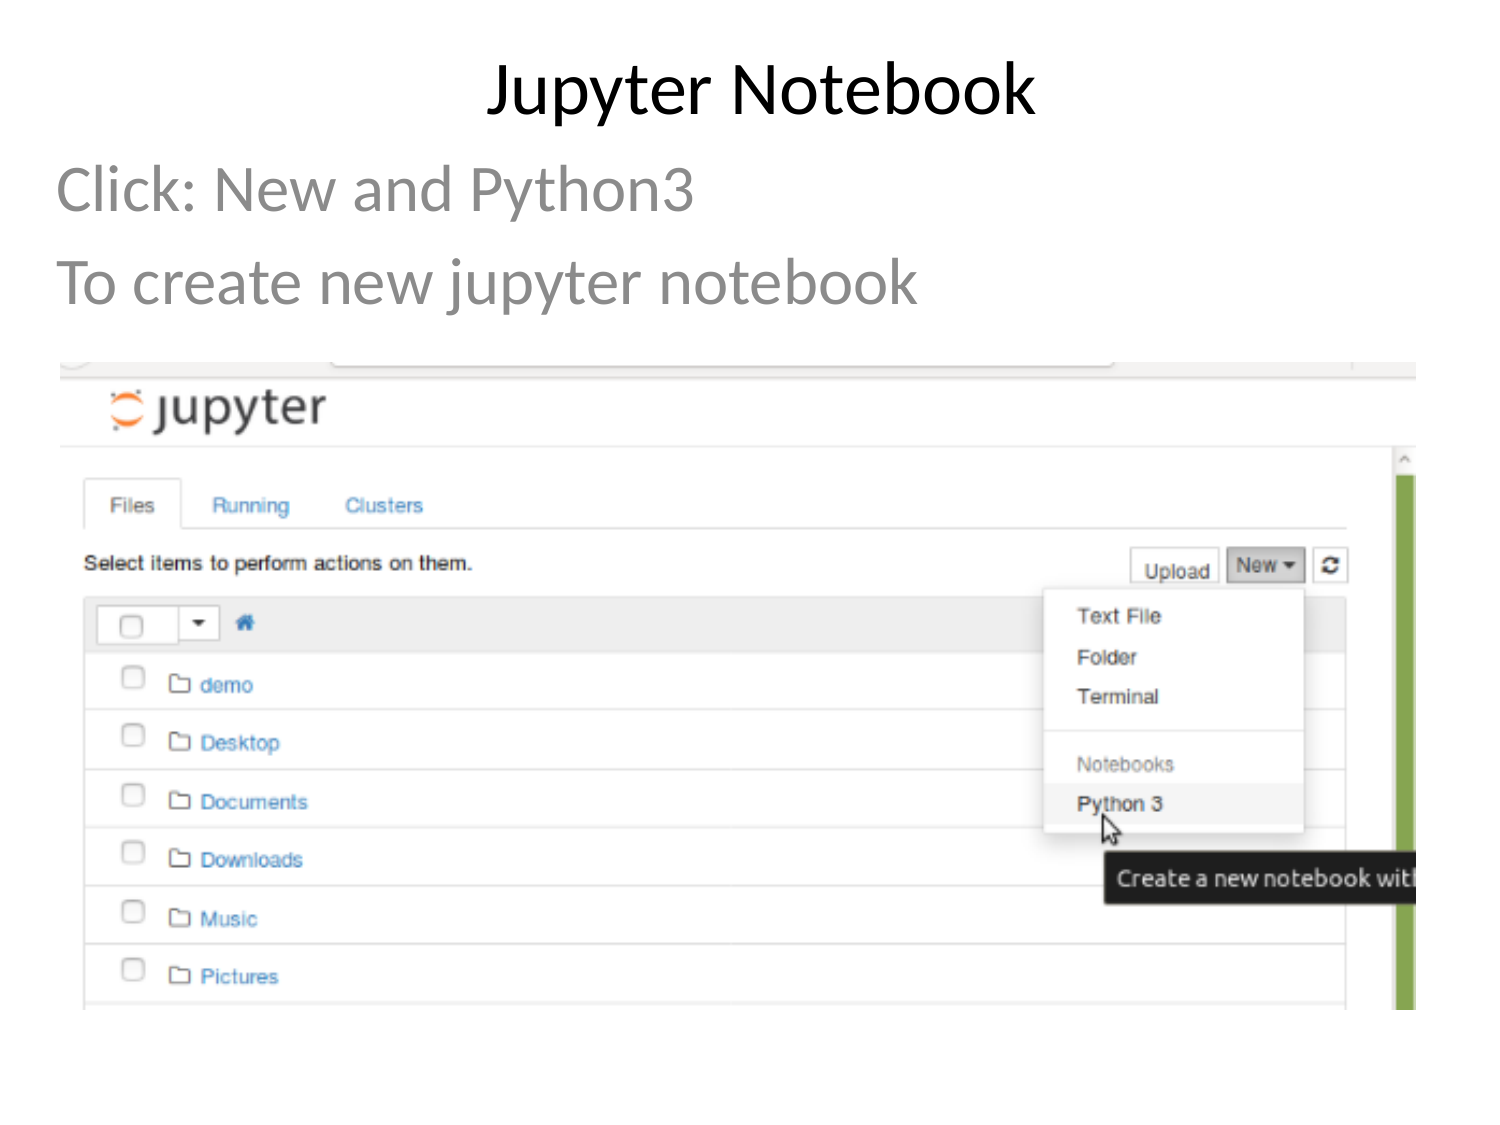

# Jupyter Notebook
Click: New and Python3
To create new jupyter notebook